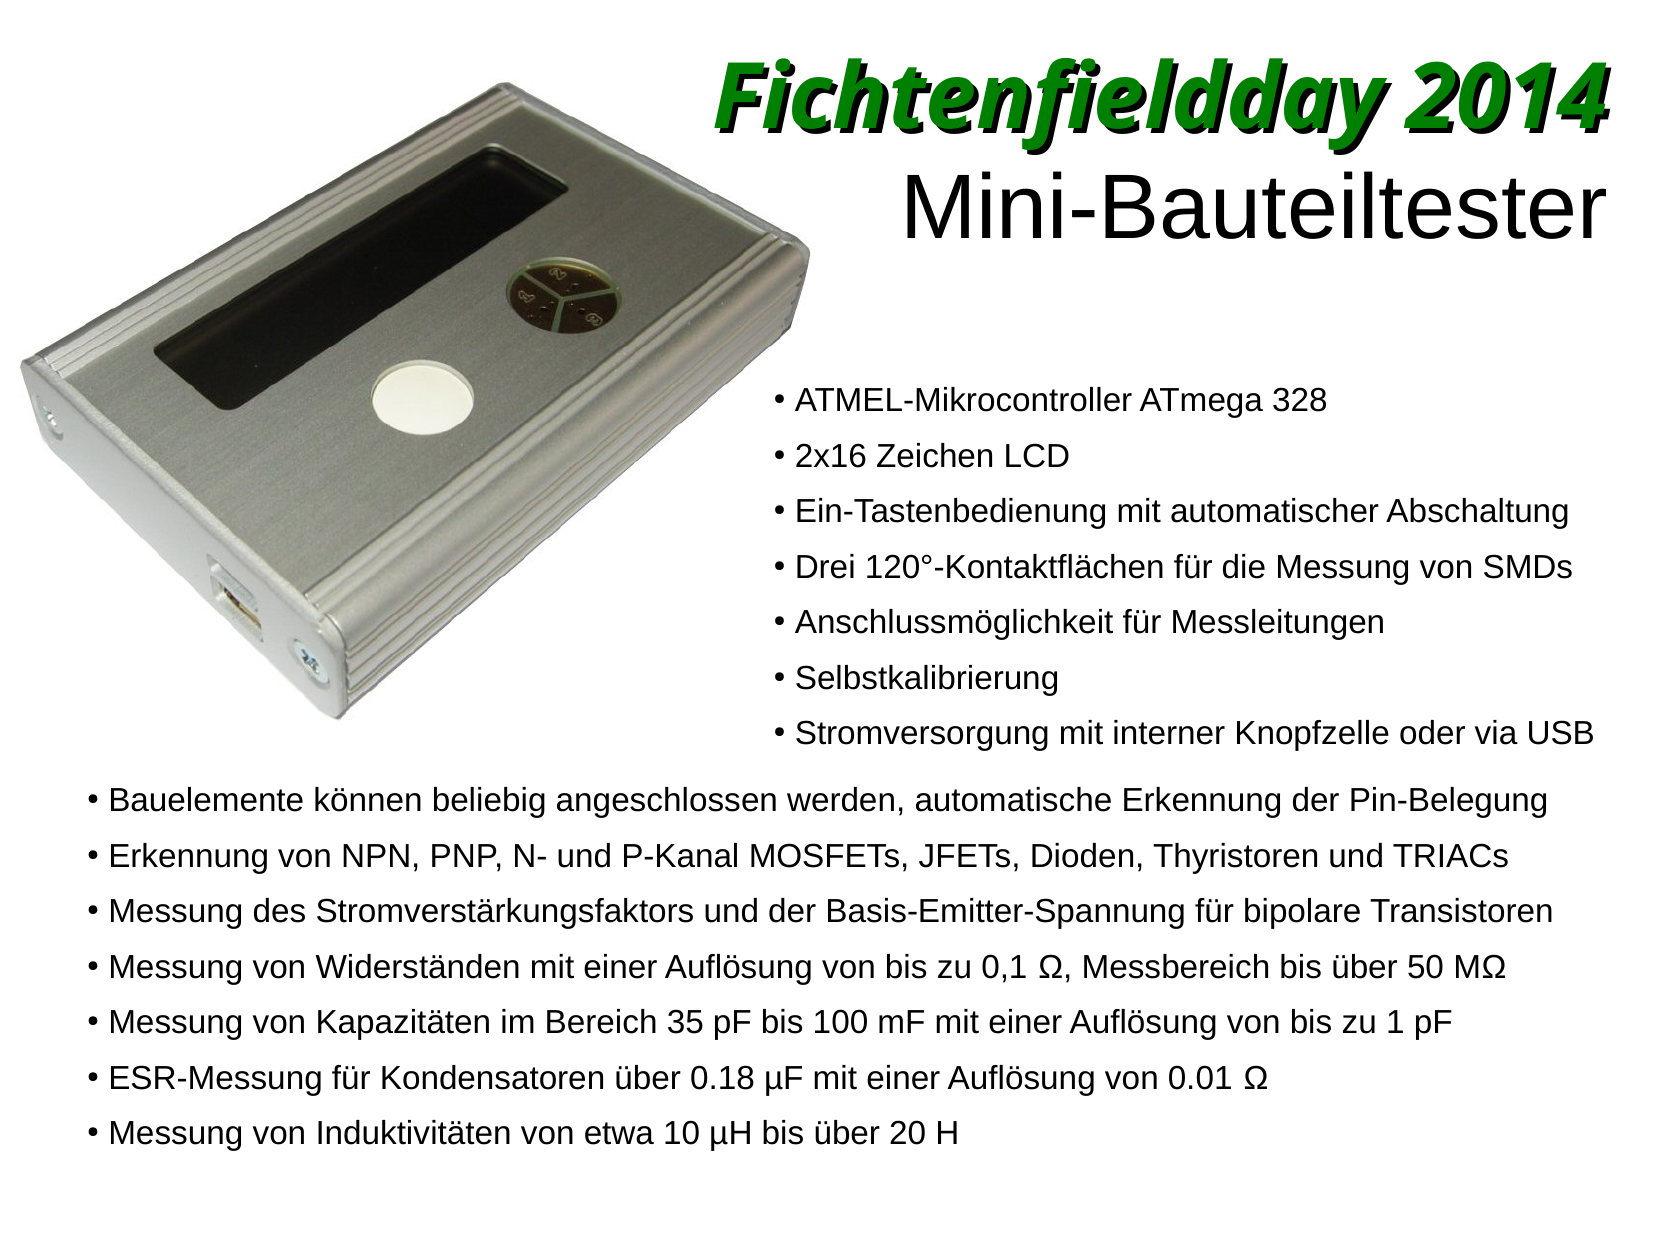

# Fichtenfieldday 2014 Mini-Bauteiltester
 ATMEL-Mikrocontroller ATmega 328
 2x16 Zeichen LCD
 Ein-Tastenbedienung mit automatischer Abschaltung
 Drei 120°-Kontaktflächen für die Messung von SMDs
 Anschlussmöglichkeit für Messleitungen
 Selbstkalibrierung
 Stromversorgung mit interner Knopfzelle oder via USB
 Bauelemente können beliebig angeschlossen werden, automatische Erkennung der Pin-Belegung
 Erkennung von NPN, PNP, N- und P-Kanal MOSFETs, JFETs, Dioden, Thyristoren und TRIACs
 Messung des Stromverstärkungsfaktors und der Basis-Emitter-Spannung für bipolare Transistoren
 Messung von Widerständen mit einer Auflösung von bis zu 0,1 Ω, Messbereich bis über 50 MΩ
 Messung von Kapazitäten im Bereich 35 pF bis 100 mF mit einer Auflösung von bis zu 1 pF
 ESR-Messung für Kondensatoren über 0.18 µF mit einer Auflösung von 0.01 Ω
 Messung von Induktivitäten von etwa 10 µH bis über 20 H